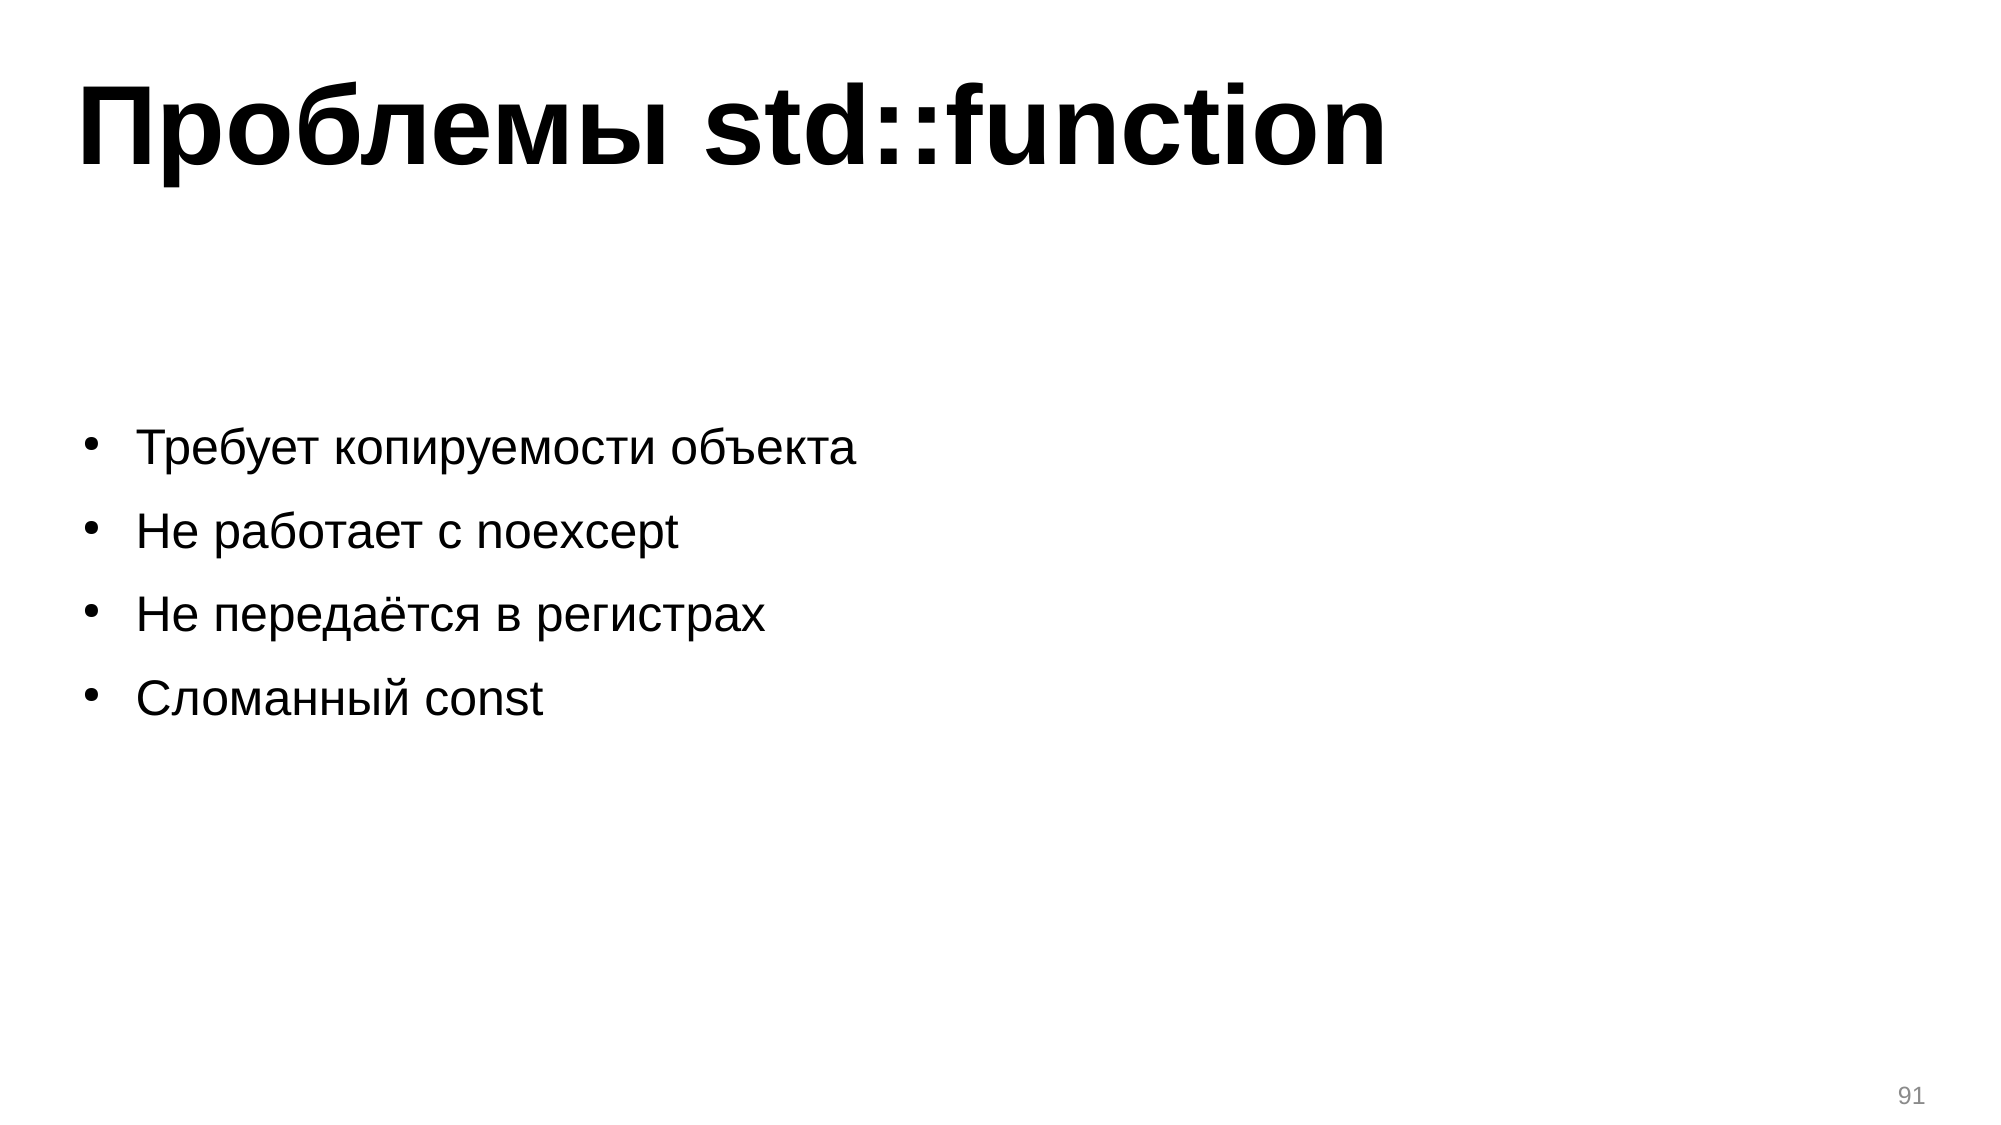

# Проблемы std::function
Требует копируемости объекта
Не работает с noexcept
Не передаётся в регистрах
Сломанный const